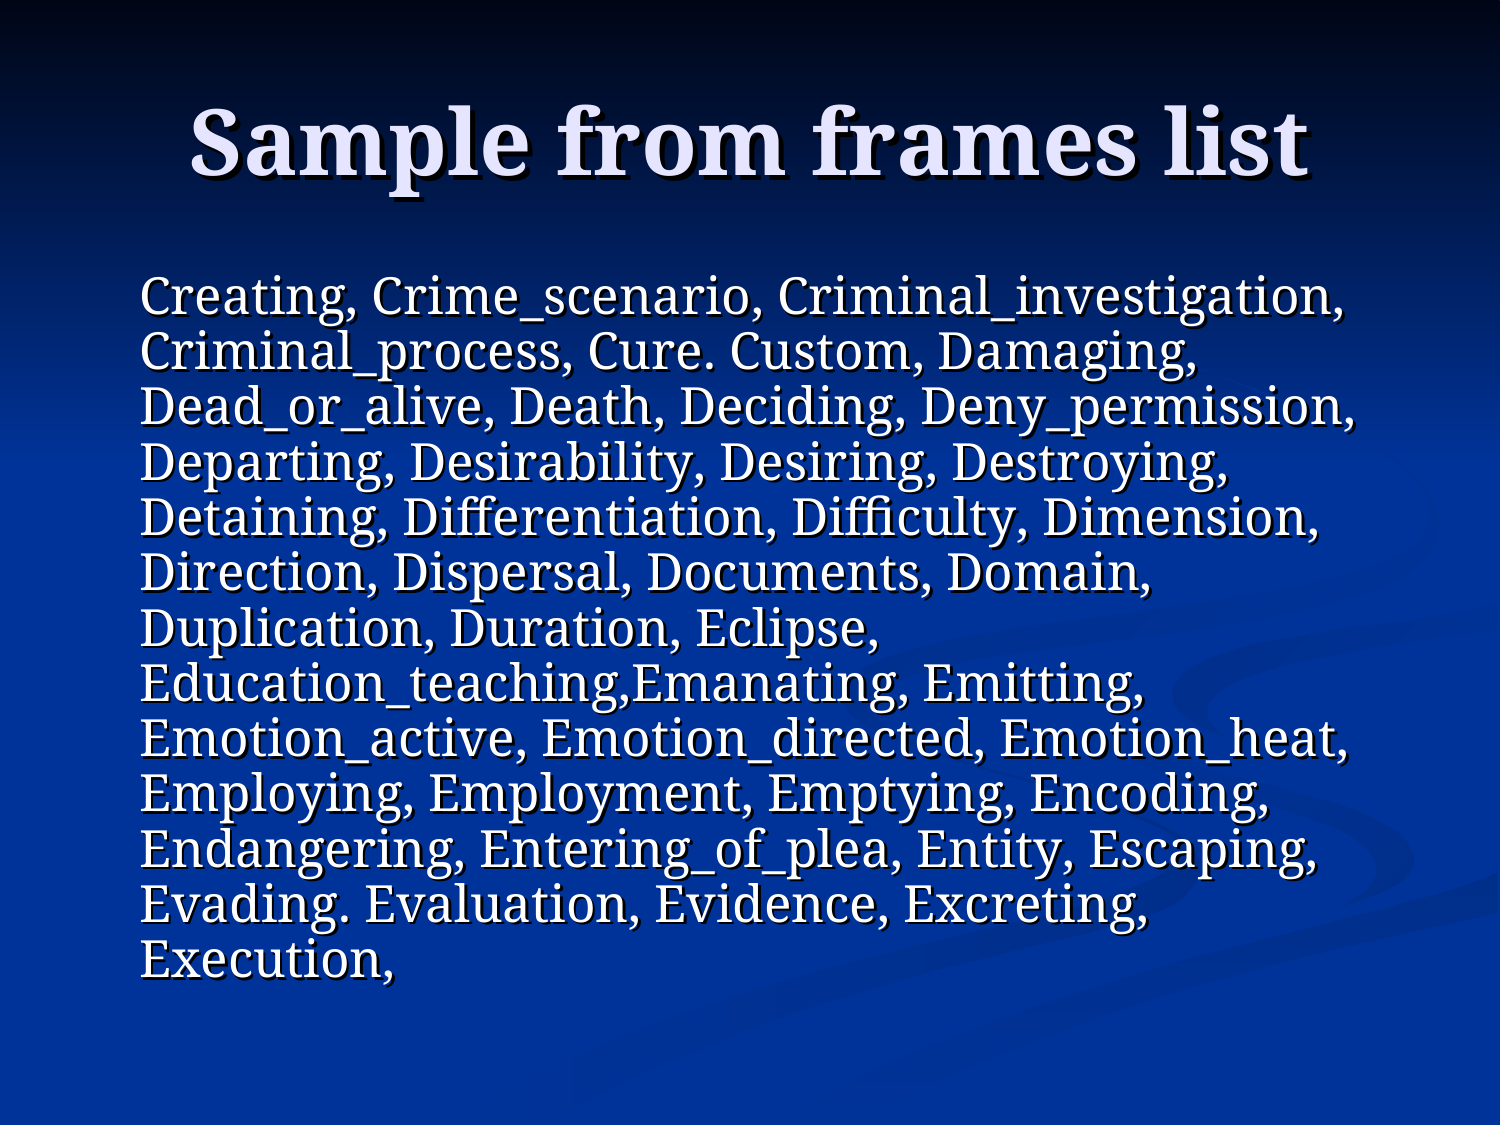

# Sample from frames list
	Creating, Crime_scenario, Criminal_investigation, Criminal_process, Cure. Custom, Damaging, Dead_or_alive, Death, Deciding, Deny_permission, Departing, Desirability, Desiring, Destroying, Detaining, Differentiation, Difficulty, Dimension, Direction, Dispersal, Documents, Domain, Duplication, Duration, Eclipse, Education_teaching,Emanating, Emitting, Emotion_active, Emotion_directed, Emotion_heat, Employing, Employment, Emptying, Encoding, Endangering, Entering_of_plea, Entity, Escaping, Evading. Evaluation, Evidence, Excreting, Execution,